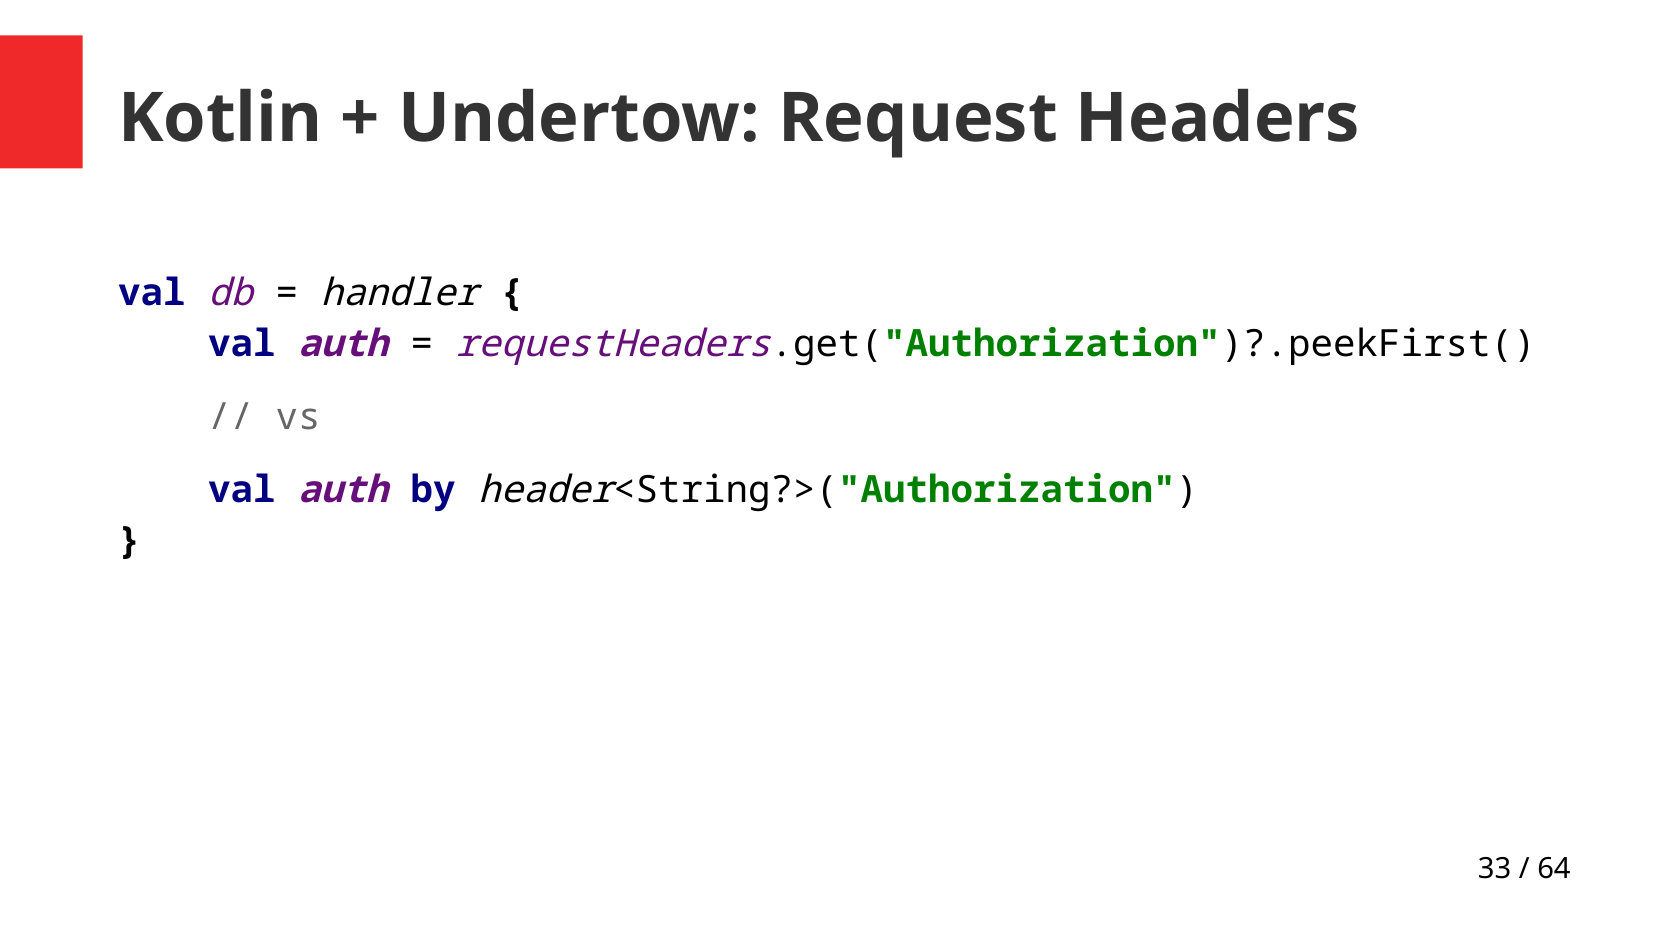

# Kotlin + Undertow: Request Headers
val db = handler {
 val auth = requestHeaders.get("Authorization")?.peekFirst()
 // vs
 val auth by header<String?>("Authorization")
}
33